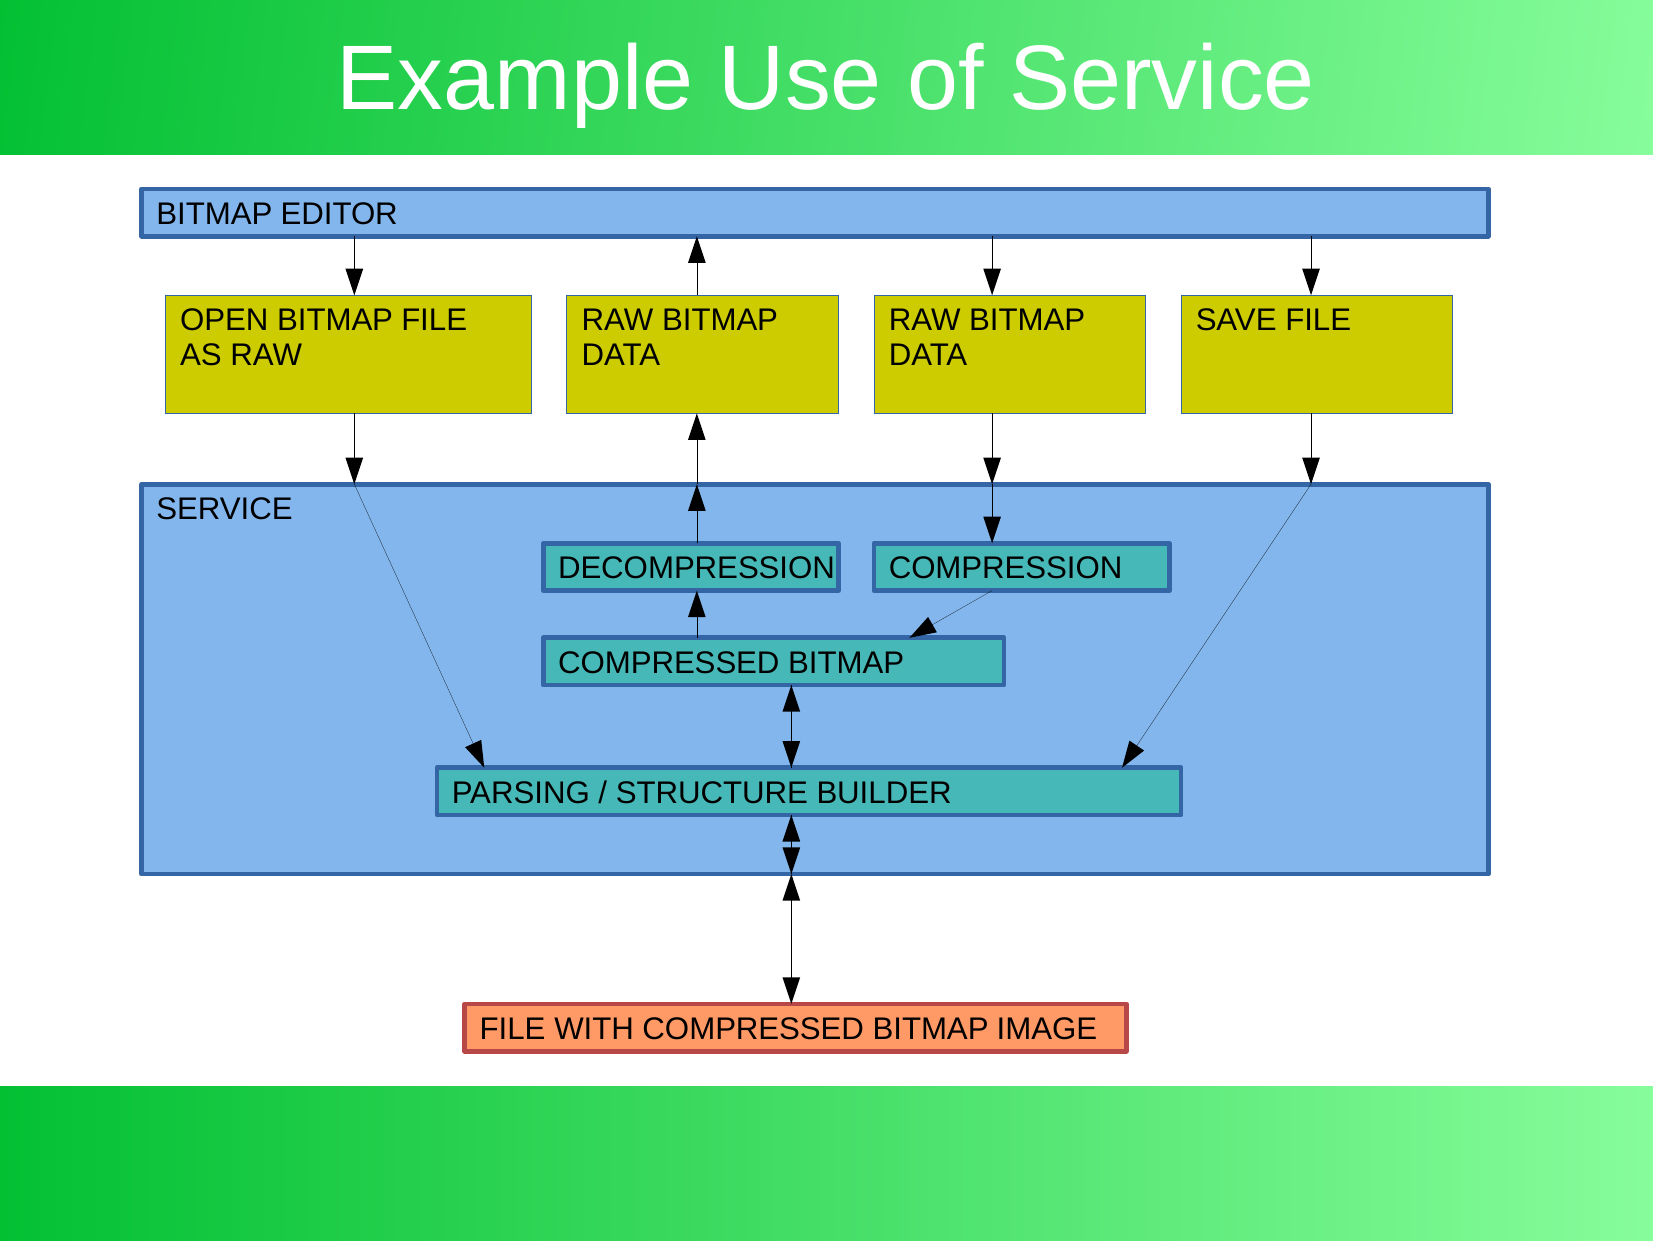

# Example Use of Service
BITMAP EDITOR
OPEN BITMAP FILE AS RAW
RAW BITMAP DATA
RAW BITMAP DATA
SAVE FILE
SERVICE
DECOMPRESSION
COMPRESSION
COMPRESSED BITMAP
PARSING / STRUCTURE BUILDER
FILE WITH COMPRESSED BITMAP IMAGE